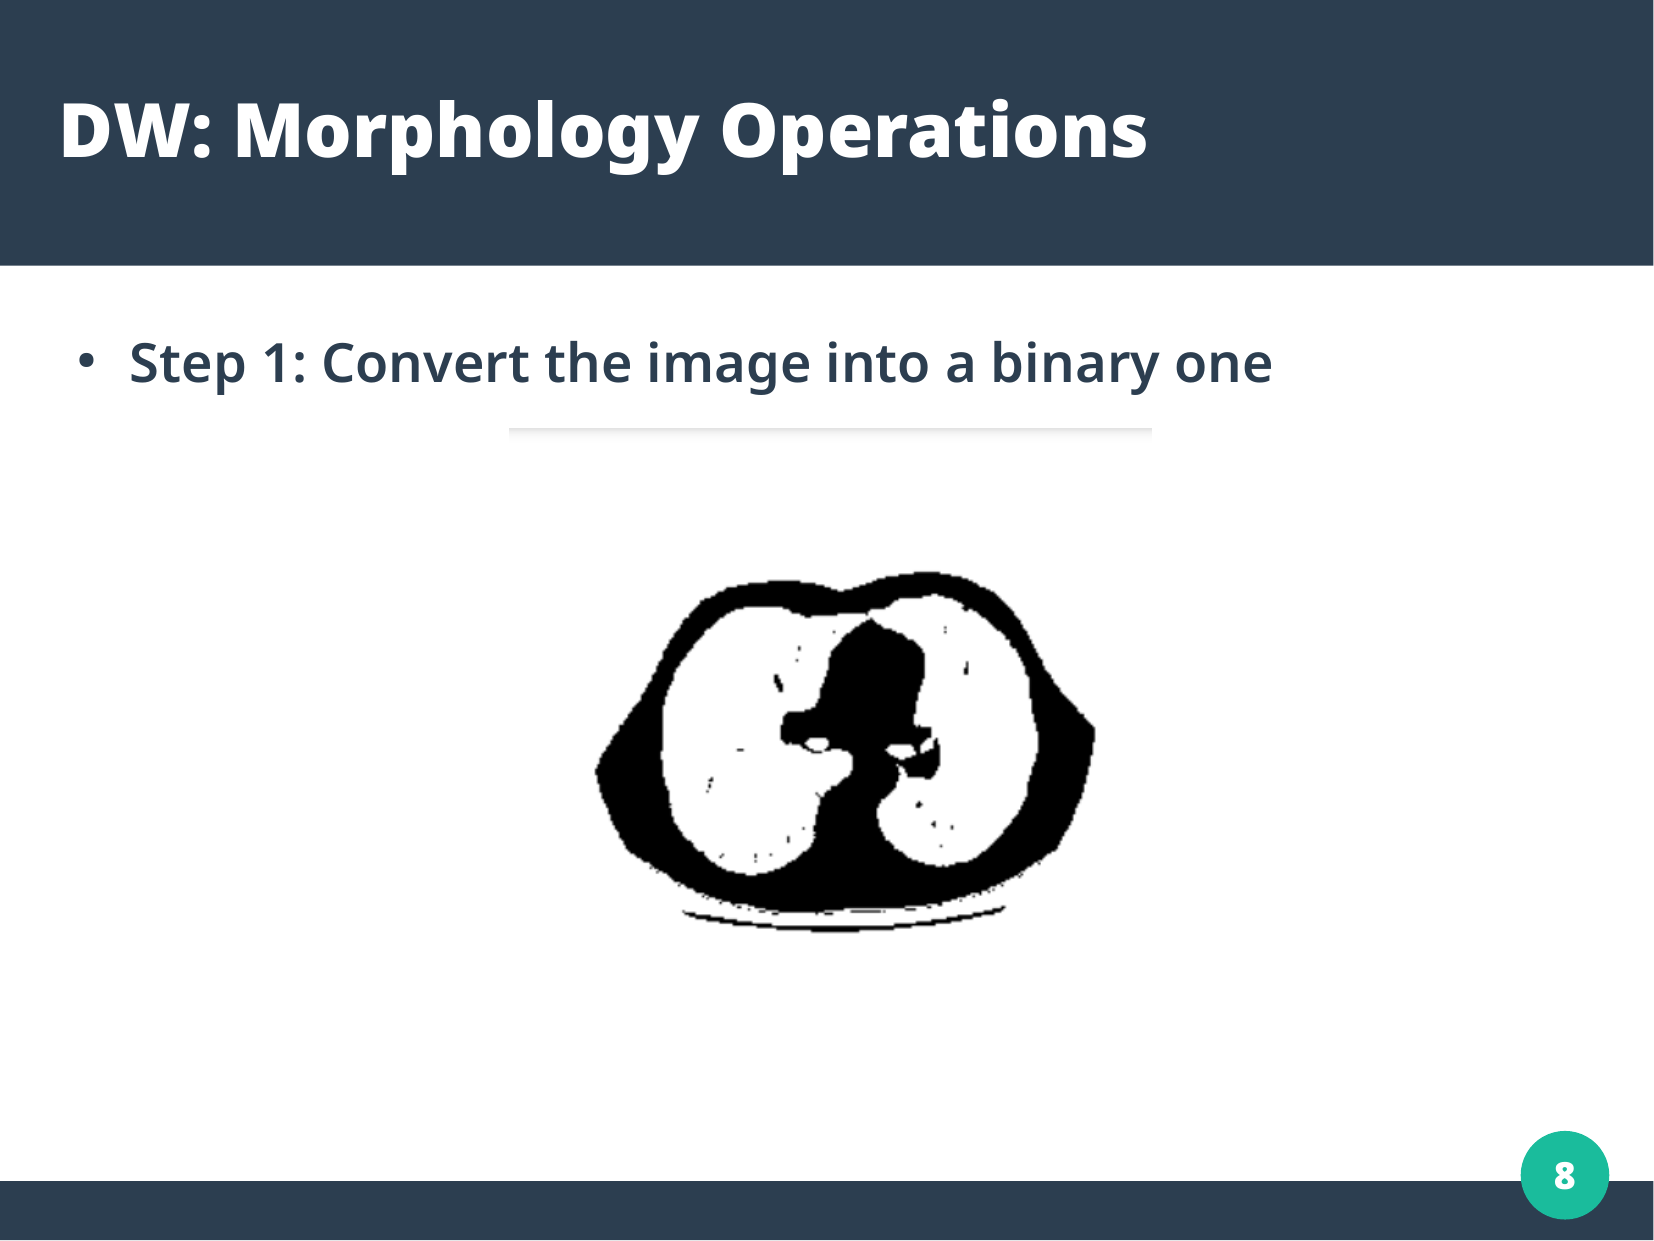

# DW: Morphology Operations
Step 1: Convert the image into a binary one
8